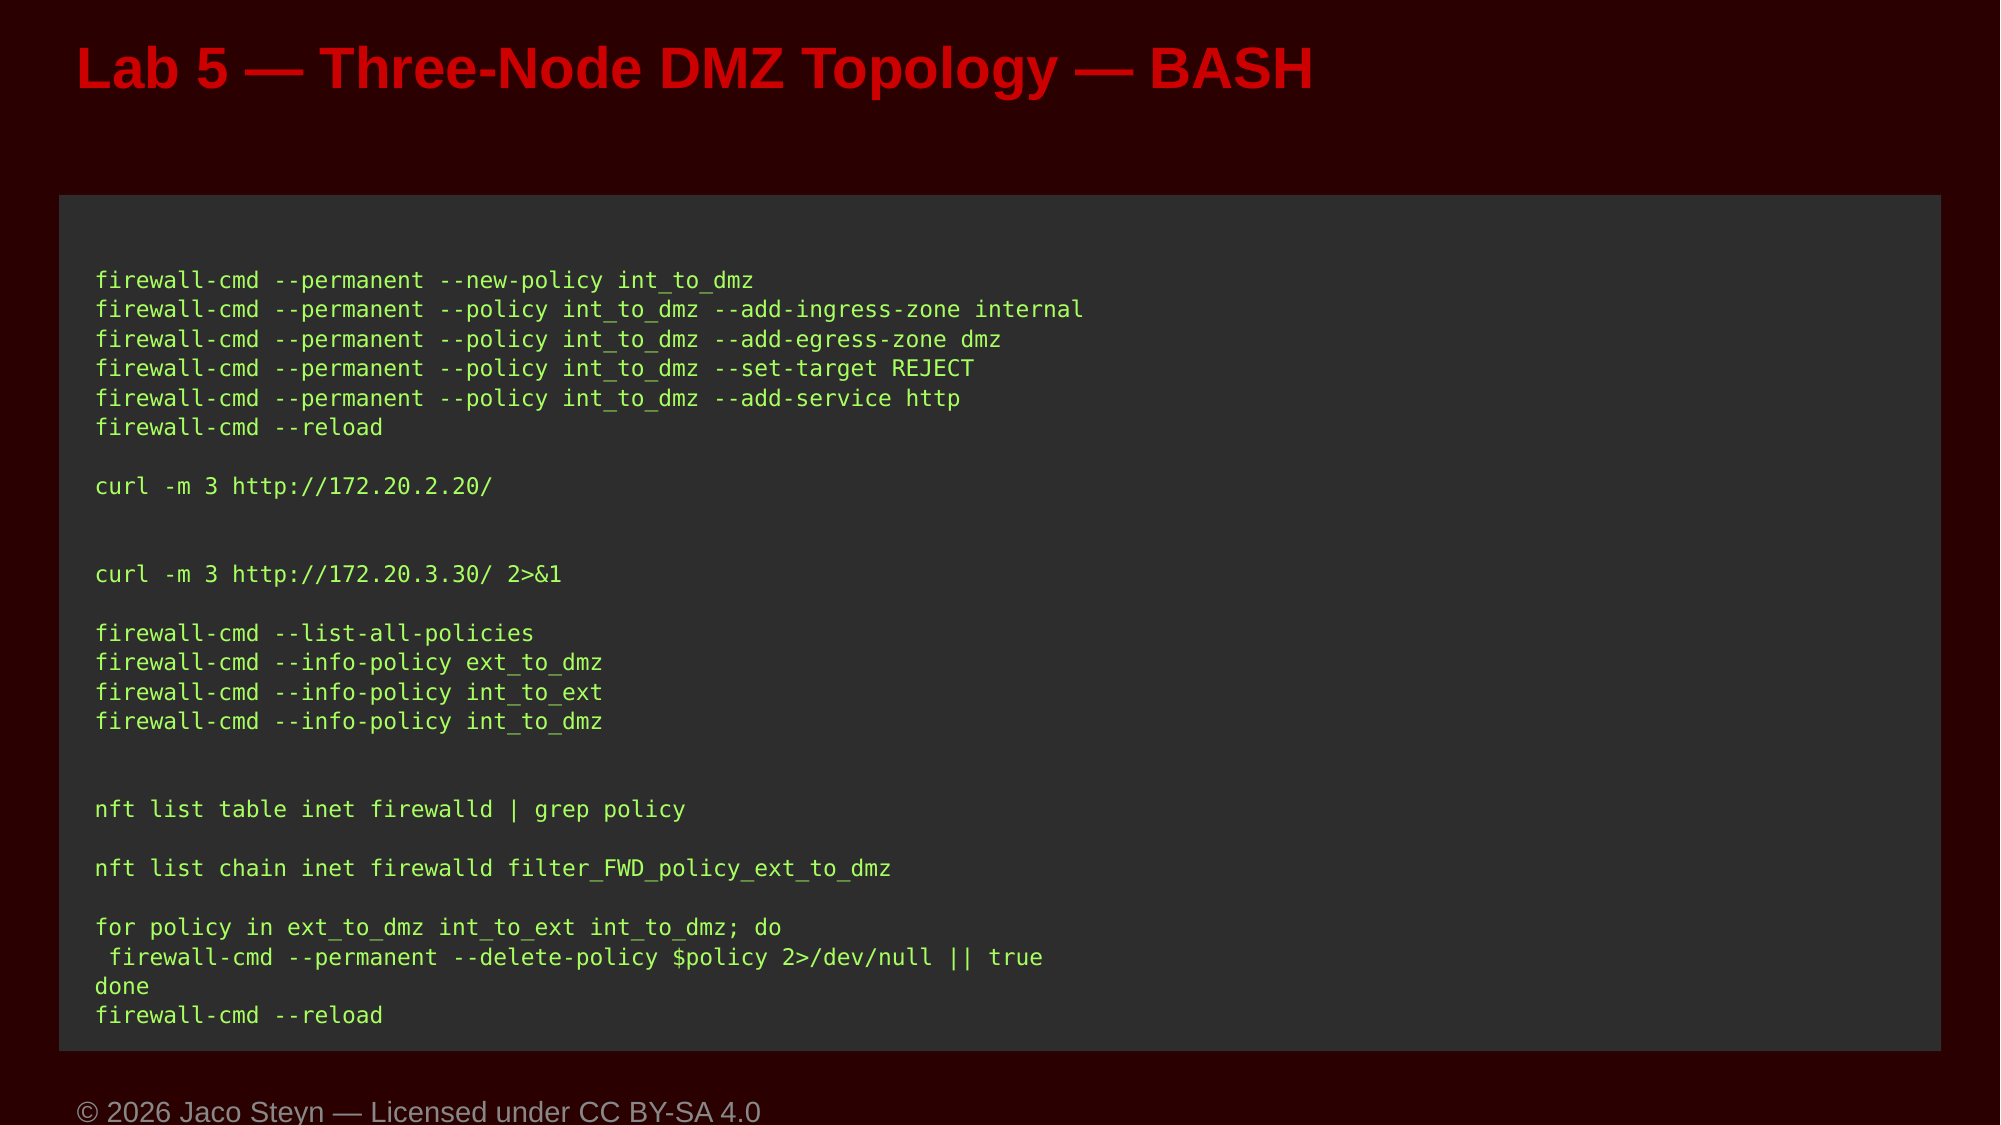

Lab 5 — Three-Node DMZ Topology — BASH
firewall-cmd --permanent --new-policy int_to_dmz
firewall-cmd --permanent --policy int_to_dmz --add-ingress-zone internal
firewall-cmd --permanent --policy int_to_dmz --add-egress-zone dmz
firewall-cmd --permanent --policy int_to_dmz --set-target REJECT
firewall-cmd --permanent --policy int_to_dmz --add-service http
firewall-cmd --reload
curl -m 3 http://172.20.2.20/
curl -m 3 http://172.20.3.30/ 2>&1
firewall-cmd --list-all-policies
firewall-cmd --info-policy ext_to_dmz
firewall-cmd --info-policy int_to_ext
firewall-cmd --info-policy int_to_dmz
nft list table inet firewalld | grep policy
nft list chain inet firewalld filter_FWD_policy_ext_to_dmz
for policy in ext_to_dmz int_to_ext int_to_dmz; do
 firewall-cmd --permanent --delete-policy $policy 2>/dev/null || true
done
firewall-cmd --reload
© 2026 Jaco Steyn — Licensed under CC BY-SA 4.0